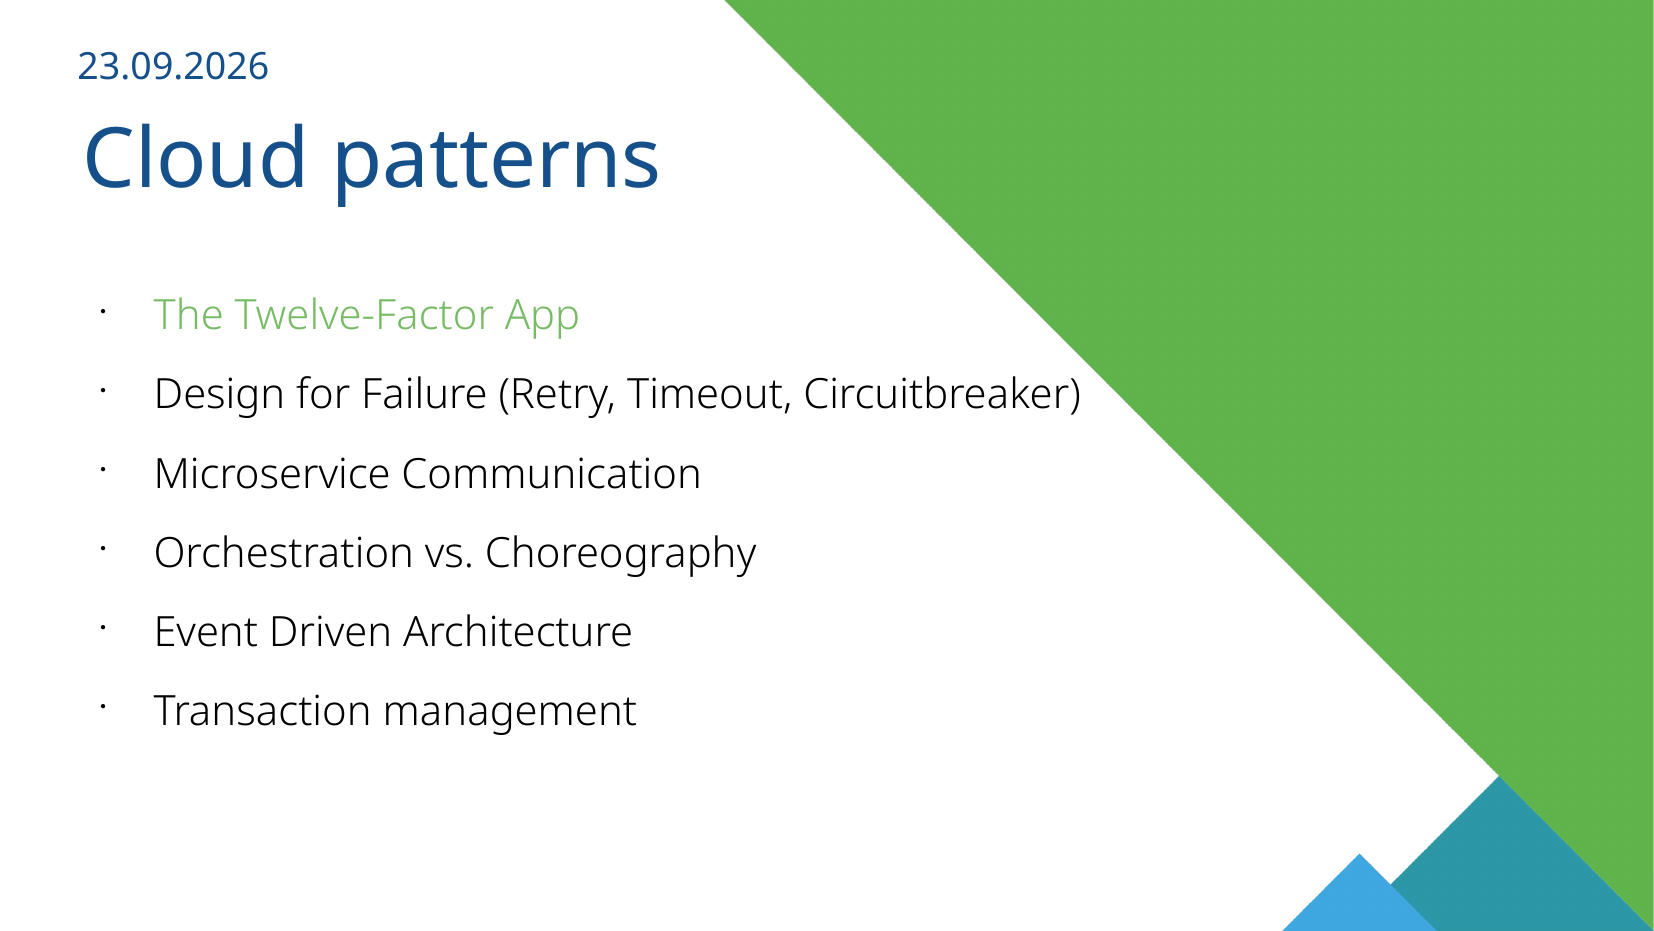

# Cloud patterns
The Twelve-Factor App
Design for Failure (Retry, Timeout, Circuitbreaker)
Microservice Communication
Orchestration vs. Choreography
Event Driven Architecture
Transaction management